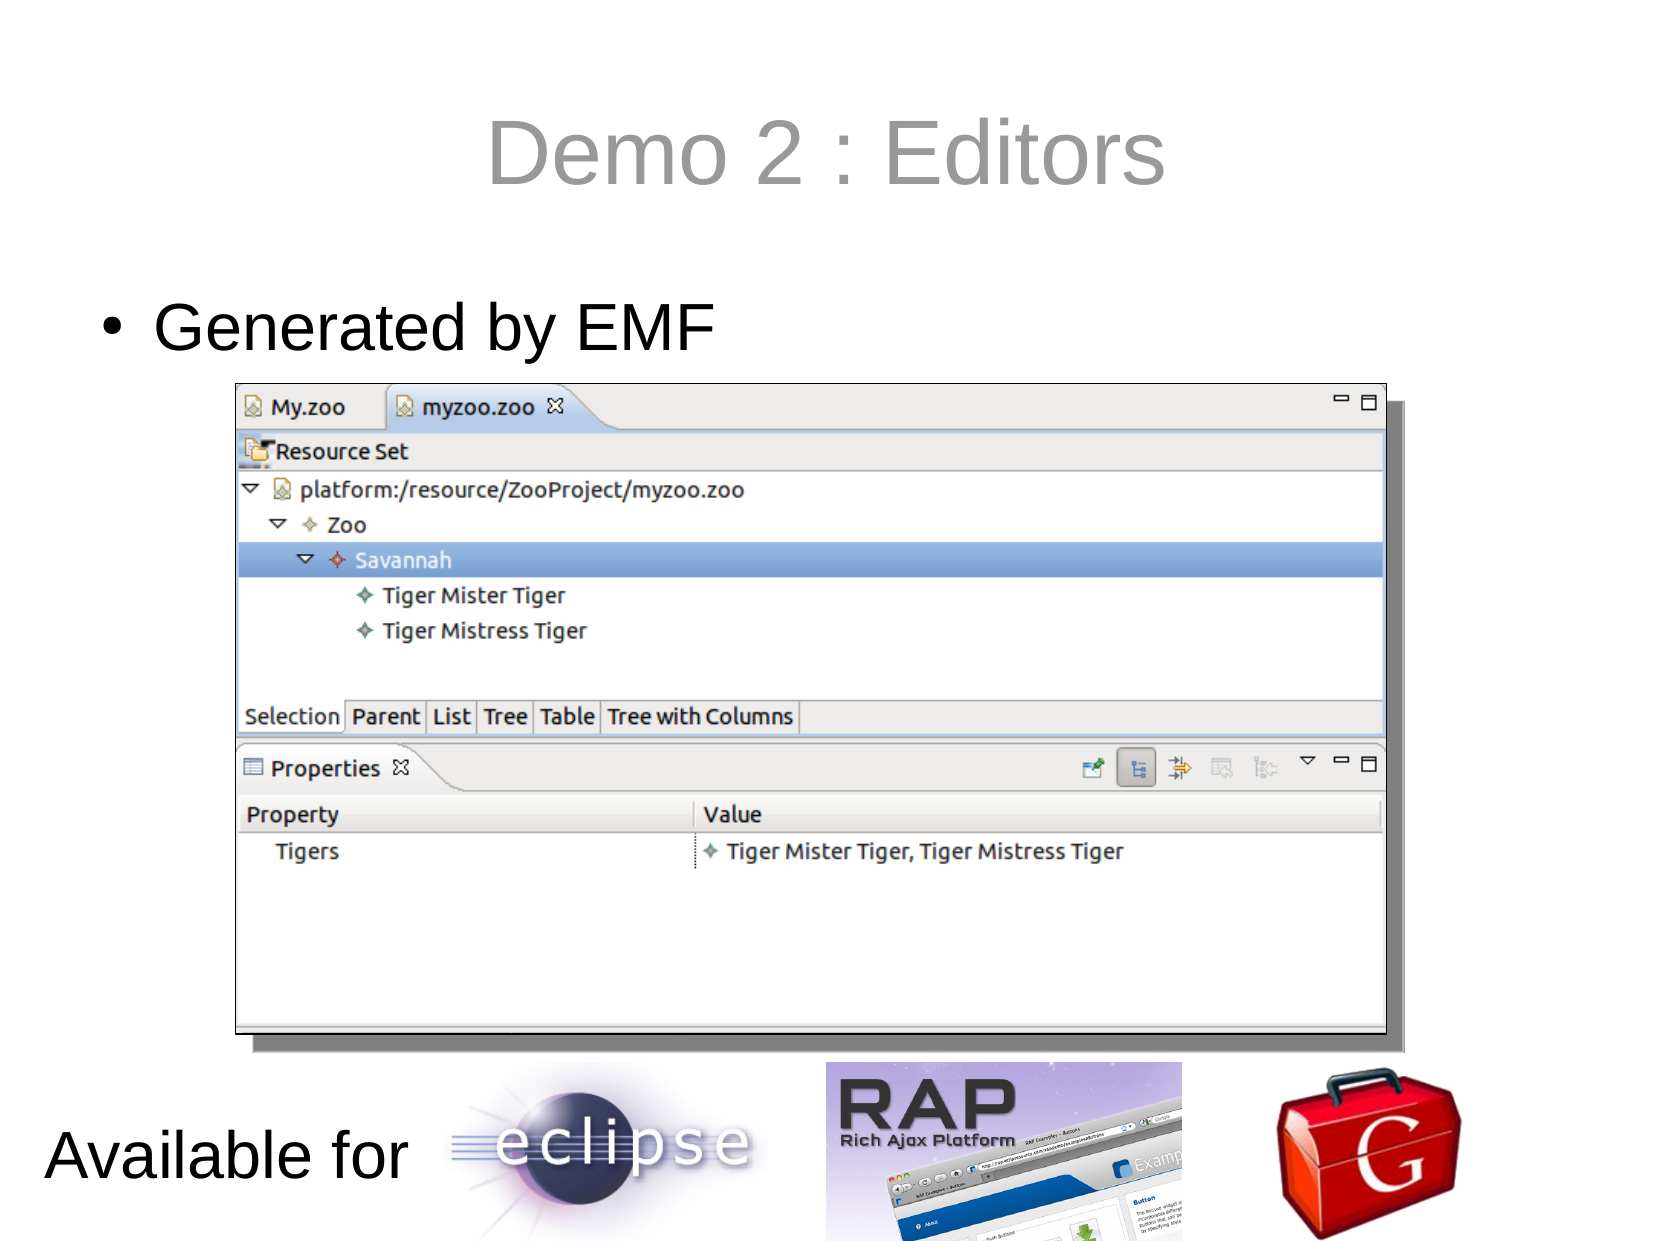

# Demo 2 : Editors
Generated by EMF
Available for